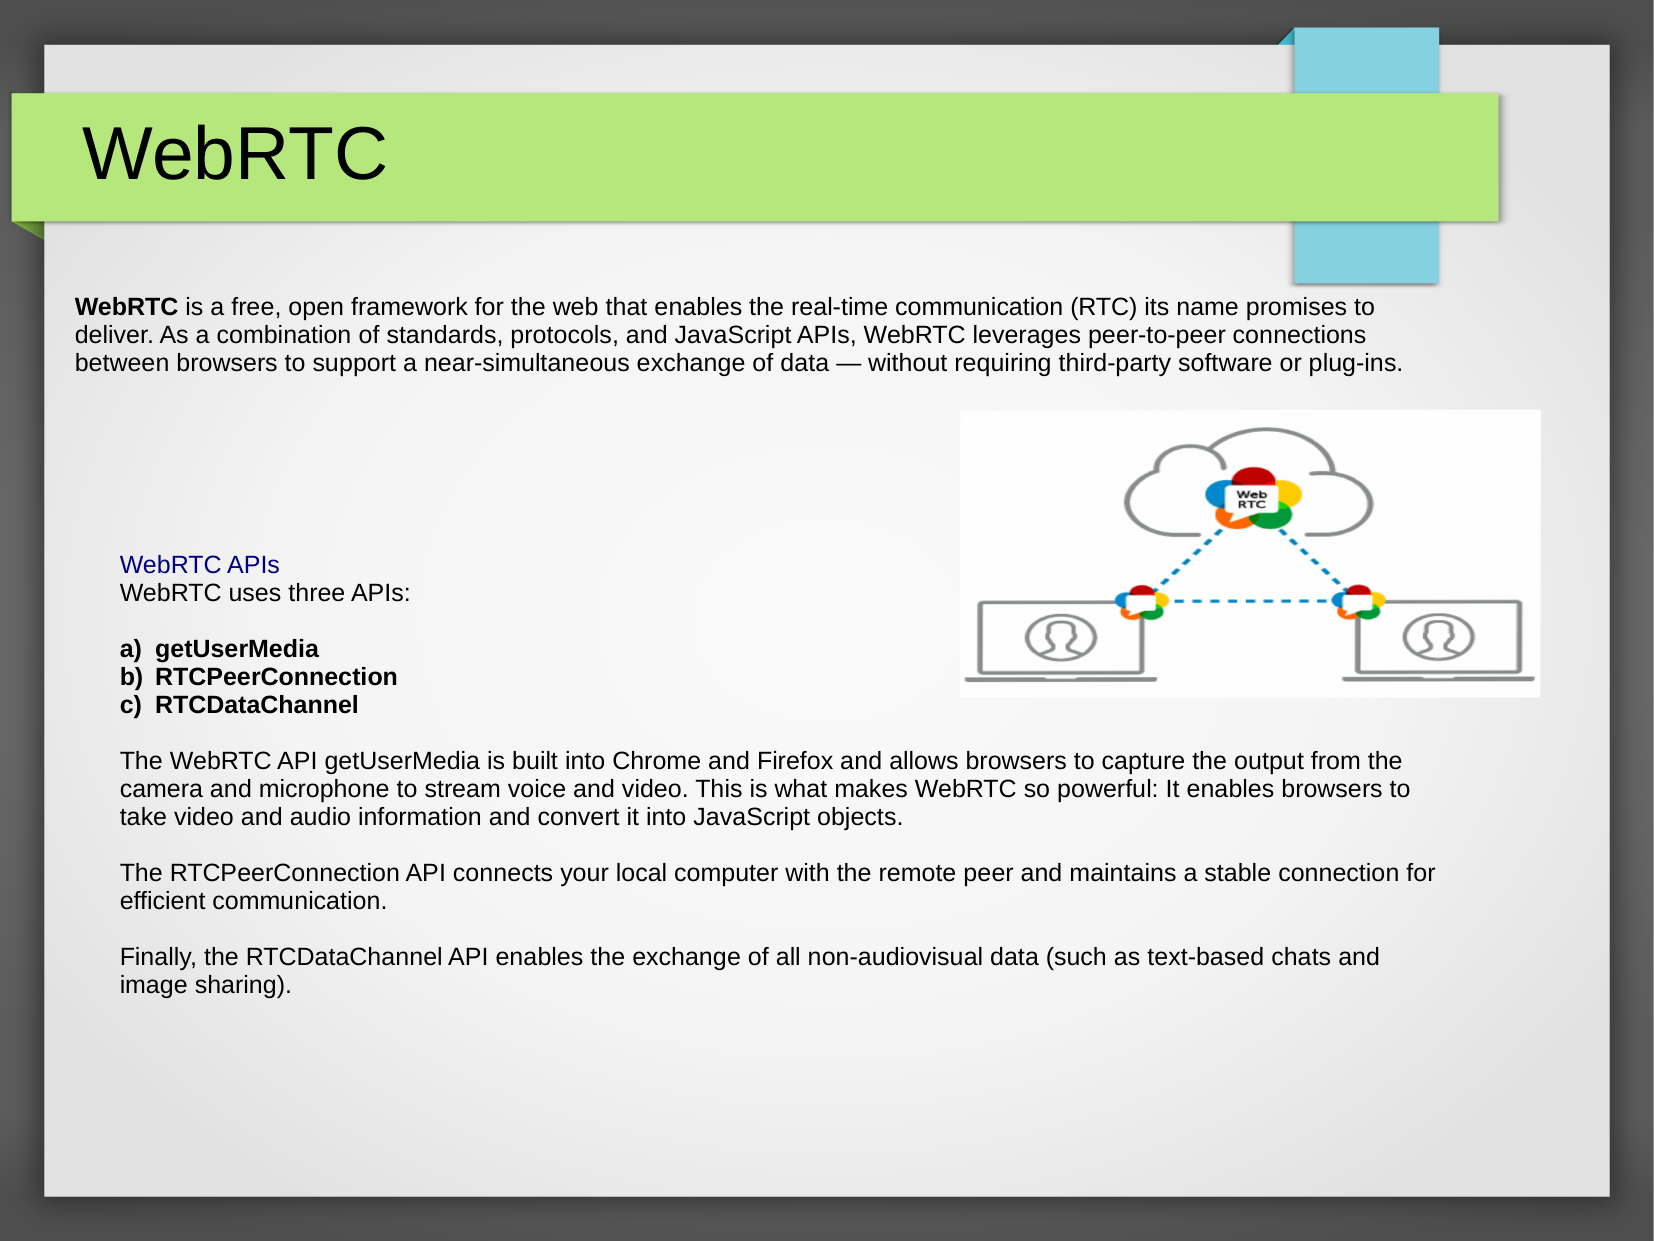

# WebRTC
WebRTC is a free, open framework for the web that enables the real-time communication (RTC) its name promises to deliver. As a combination of standards, protocols, and JavaScript APIs, WebRTC leverages peer-to-peer connections between browsers to support a near-simultaneous exchange of data — without requiring third-party software or plug-ins.
WebRTC APIs
WebRTC uses three APIs:
getUserMedia
RTCPeerConnection
RTCDataChannel
The WebRTC API getUserMedia is built into Chrome and Firefox and allows browsers to capture the output from the camera and microphone to stream voice and video. This is what makes WebRTC so powerful: It enables browsers to take video and audio information and convert it into JavaScript objects.
The RTCPeerConnection API connects your local computer with the remote peer and maintains a stable connection for efficient communication.
Finally, the RTCDataChannel API enables the exchange of all non-audiovisual data (such as text-based chats and image sharing).